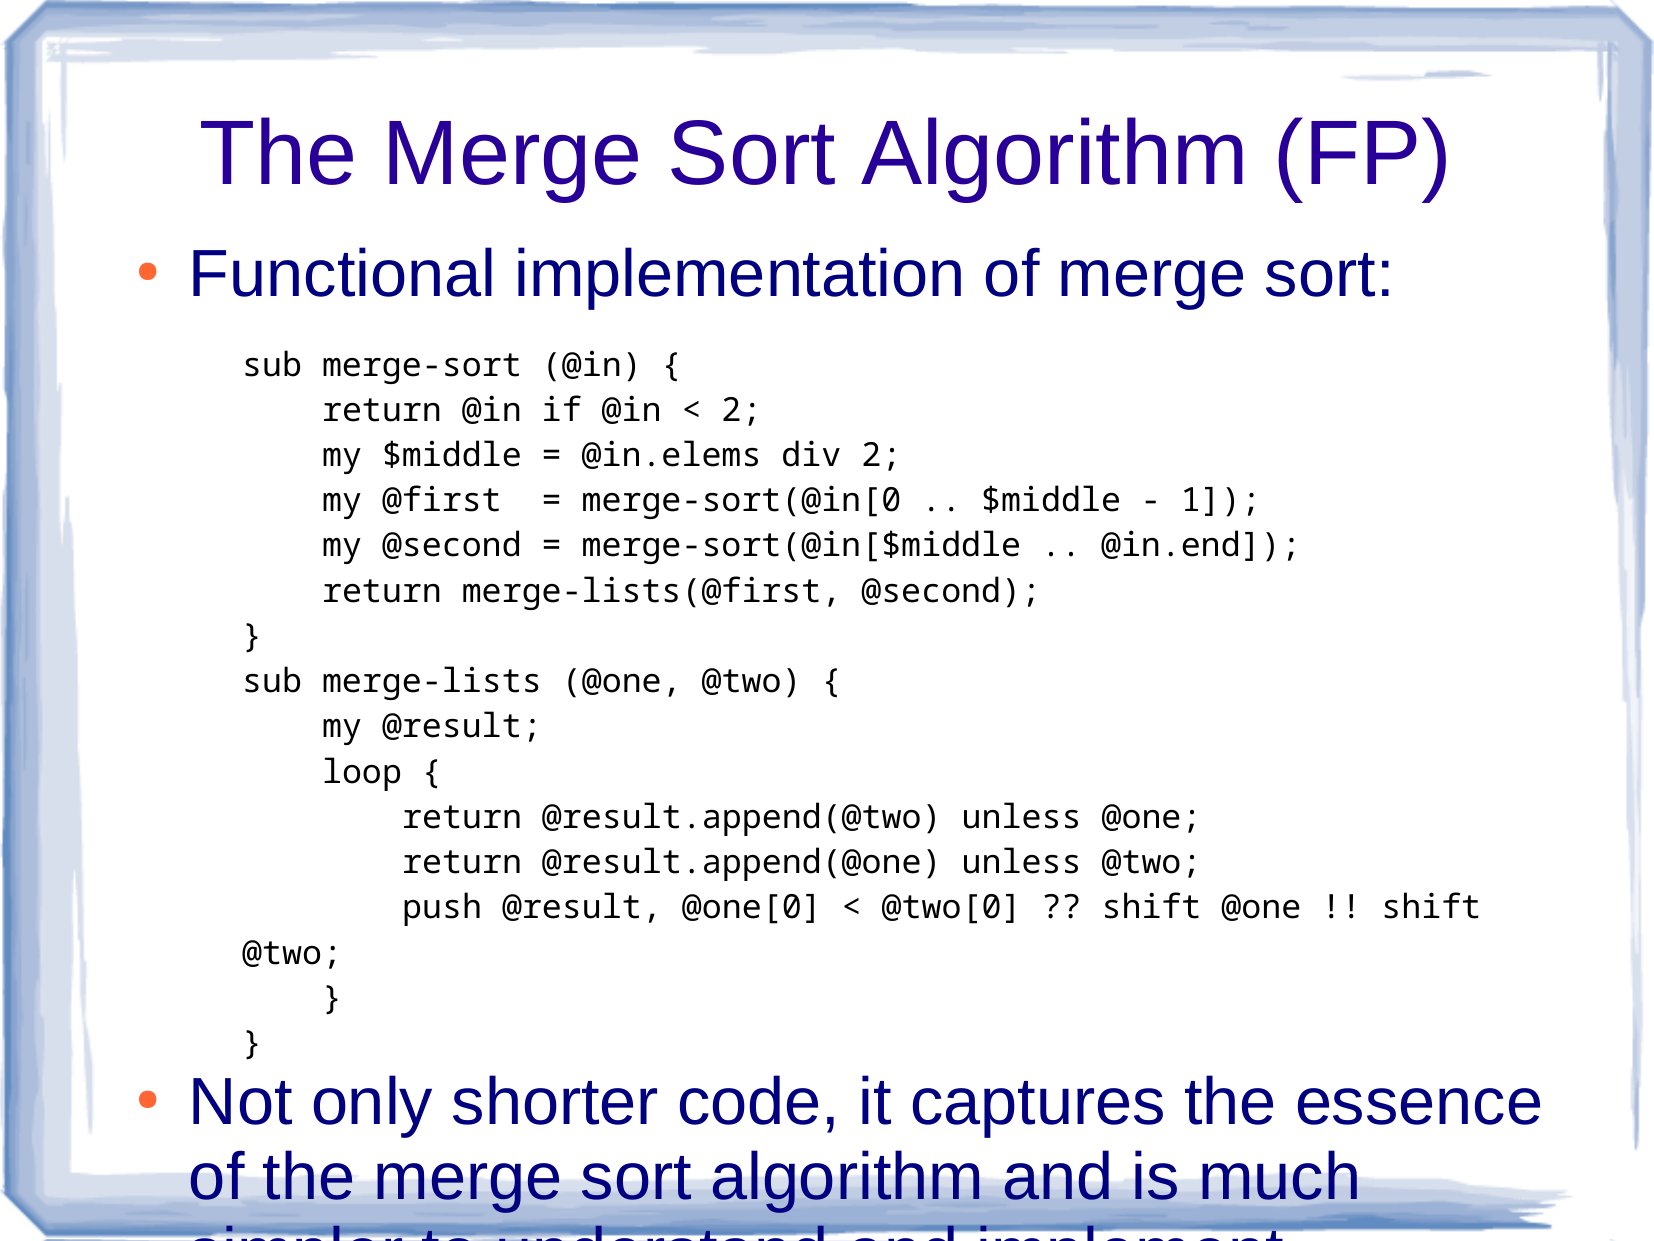

# The Merge Sort Algorithm (FP)
Functional implementation of merge sort:
sub merge-sort (@in) {
 return @in if @in < 2;
 my $middle = @in.elems div 2;
 my @first = merge-sort(@in[0 .. $middle - 1]);
 my @second = merge-sort(@in[$middle .. @in.end]);
 return merge-lists(@first, @second);
}
sub merge-lists (@one, @two) {
 my @result;
 loop {
 return @result.append(@two) unless @one;
 return @result.append(@one) unless @two;
 push @result, @one[0] < @two[0] ?? shift @one !! shift @two;
 }
}
Not only shorter code, it captures the essence of the merge sort algorithm and is much simpler to understand and implement